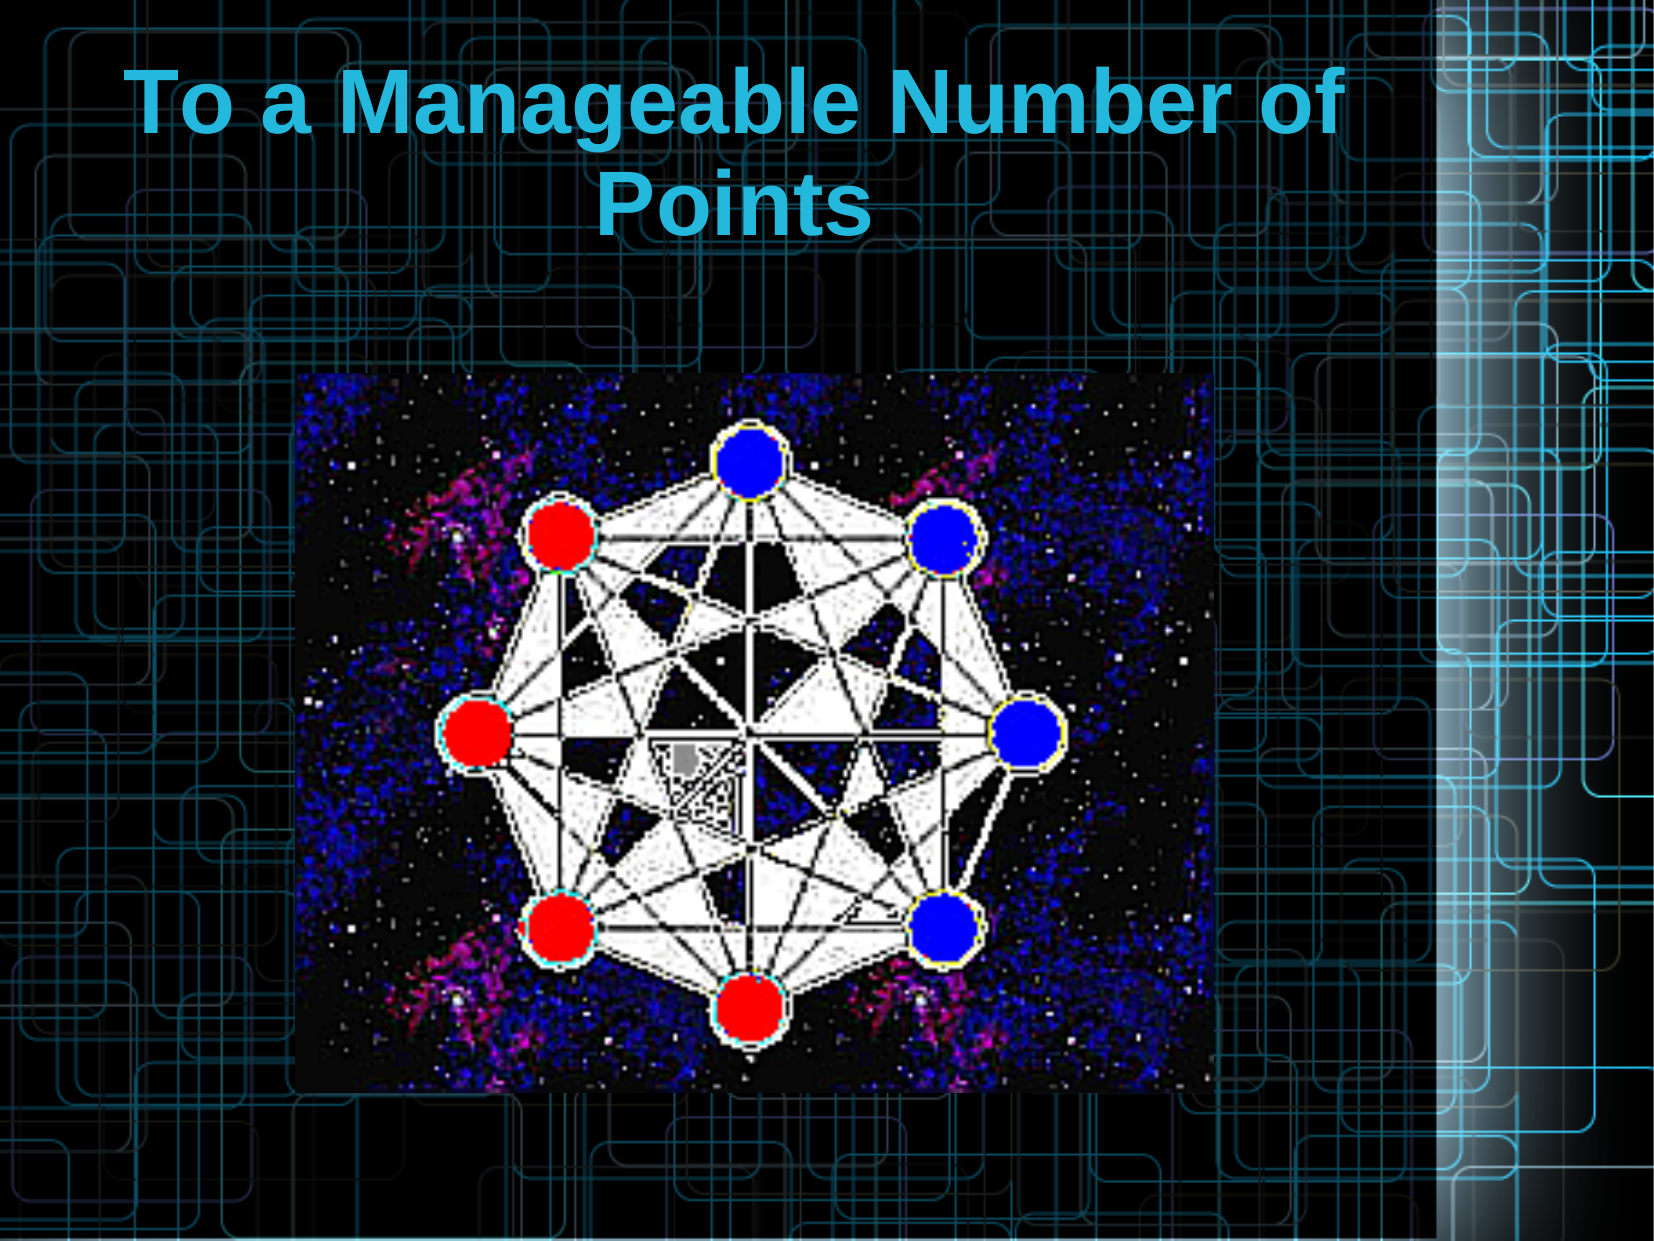

# To a Manageable Number of Points